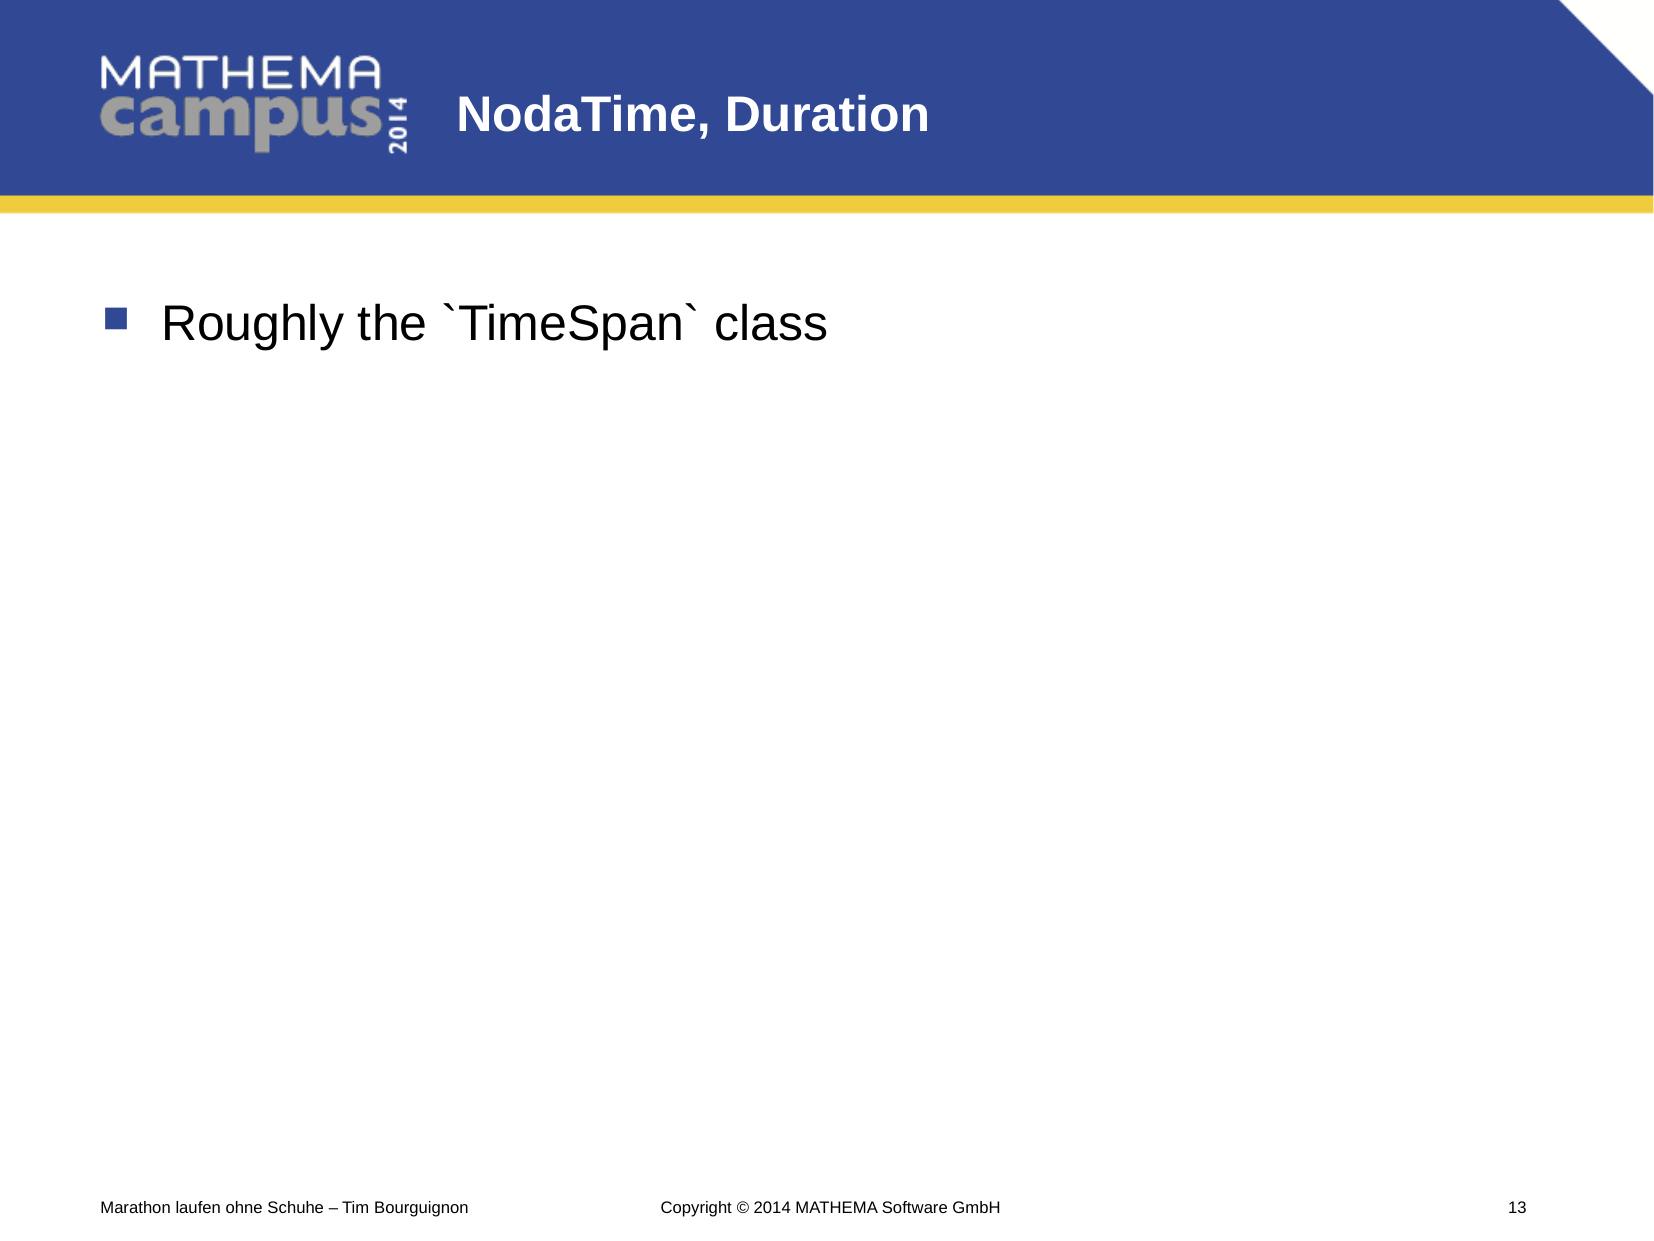

# NodaTime, Duration
Roughly the `TimeSpan` class